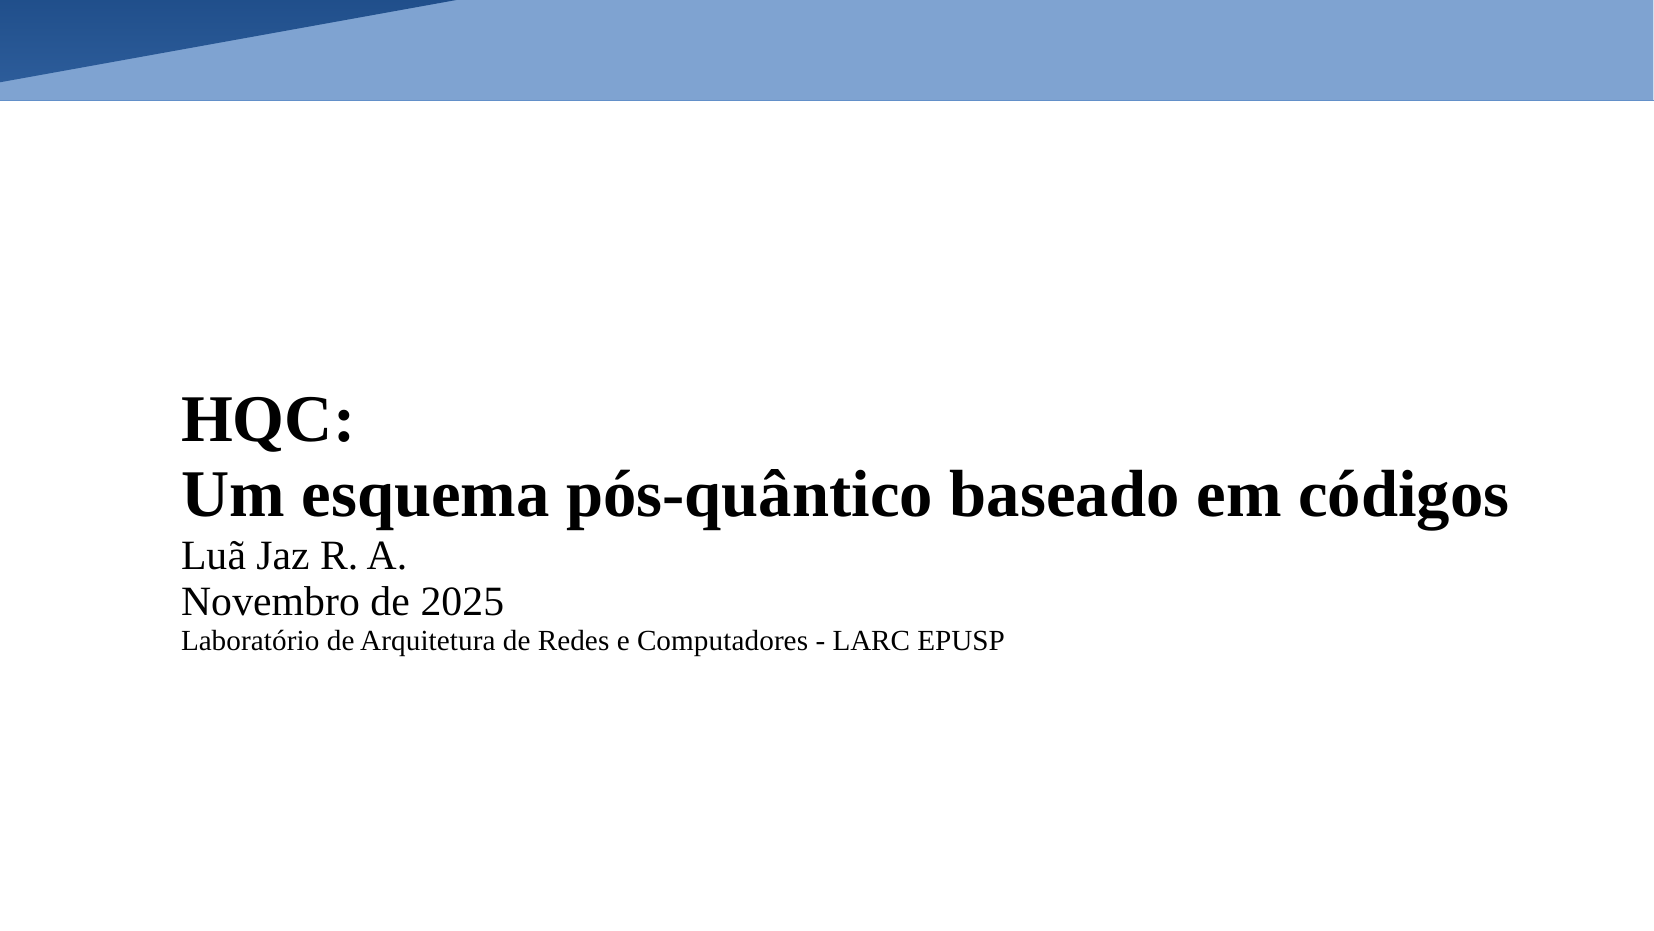

HQC:
Um esquema pós-quântico baseado em códigos
Luã Jaz R. A.
Novembro de 2025
Laboratório de Arquitetura de Redes e Computadores - LARC EPUSP